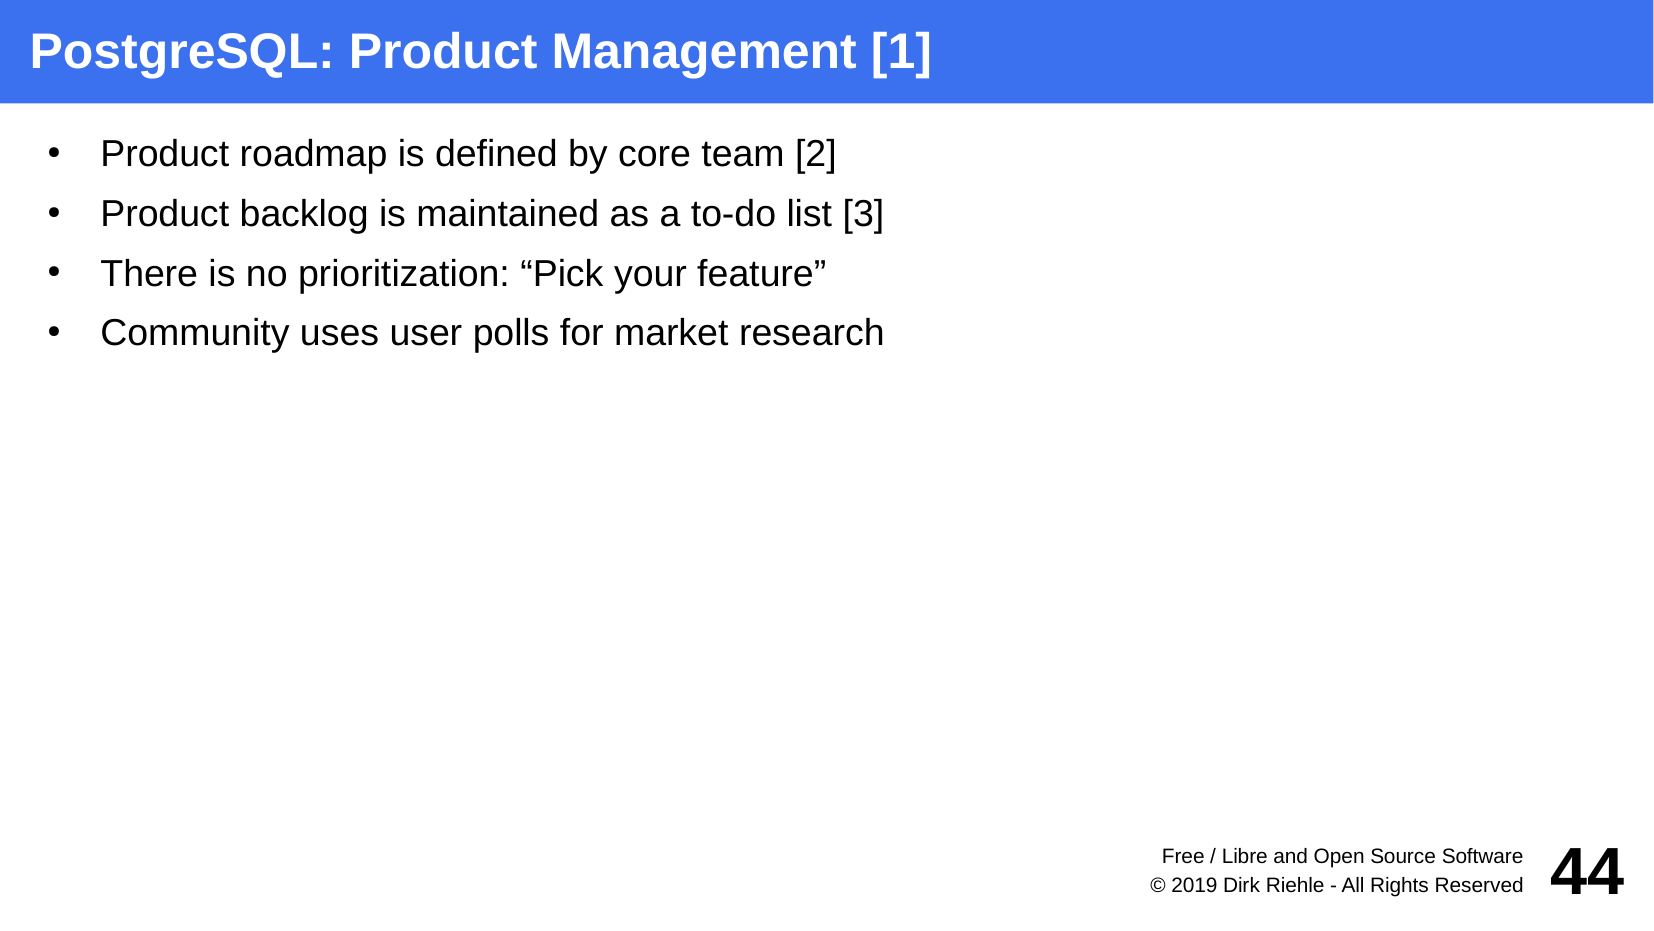

# PostgreSQL: Product Management [1]
Product roadmap is defined by core team [2]
Product backlog is maintained as a to-do list [3]
There is no prioritization: “Pick your feature”
Community uses user polls for market research
Free / Libre and Open Source Software
44
© 2019 Dirk Riehle - All Rights Reserved
[1]	http://www.postgresql.org/developer
[2]	http://www.postgresql.org/developer/roadmap
[3]	http://wiki.postgresql.org/wiki/Todo